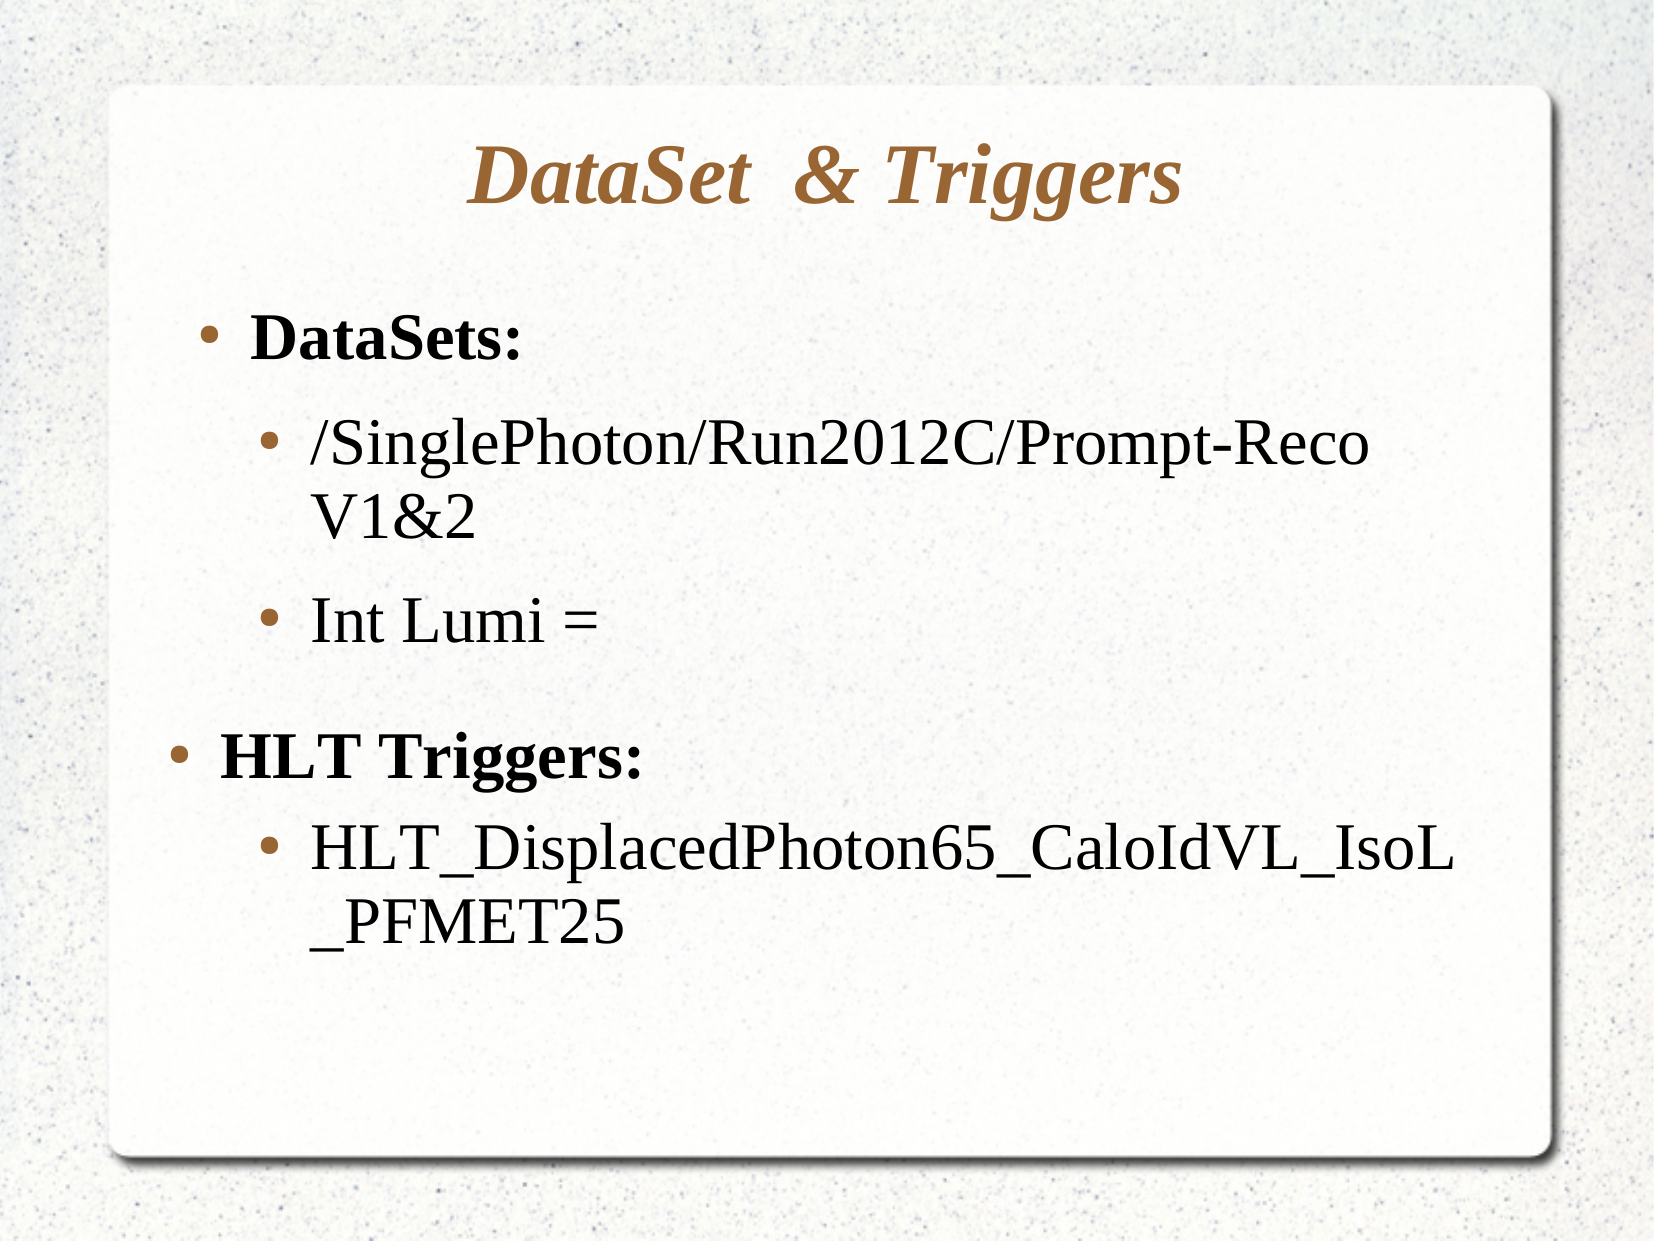

# DataSet & Triggers
DataSets:
/SinglePhoton/Run2012C/Prompt-Reco V1&2
Int Lumi =
HLT Triggers:
HLT_DisplacedPhoton65_CaloIdVL_IsoL_PFMET25